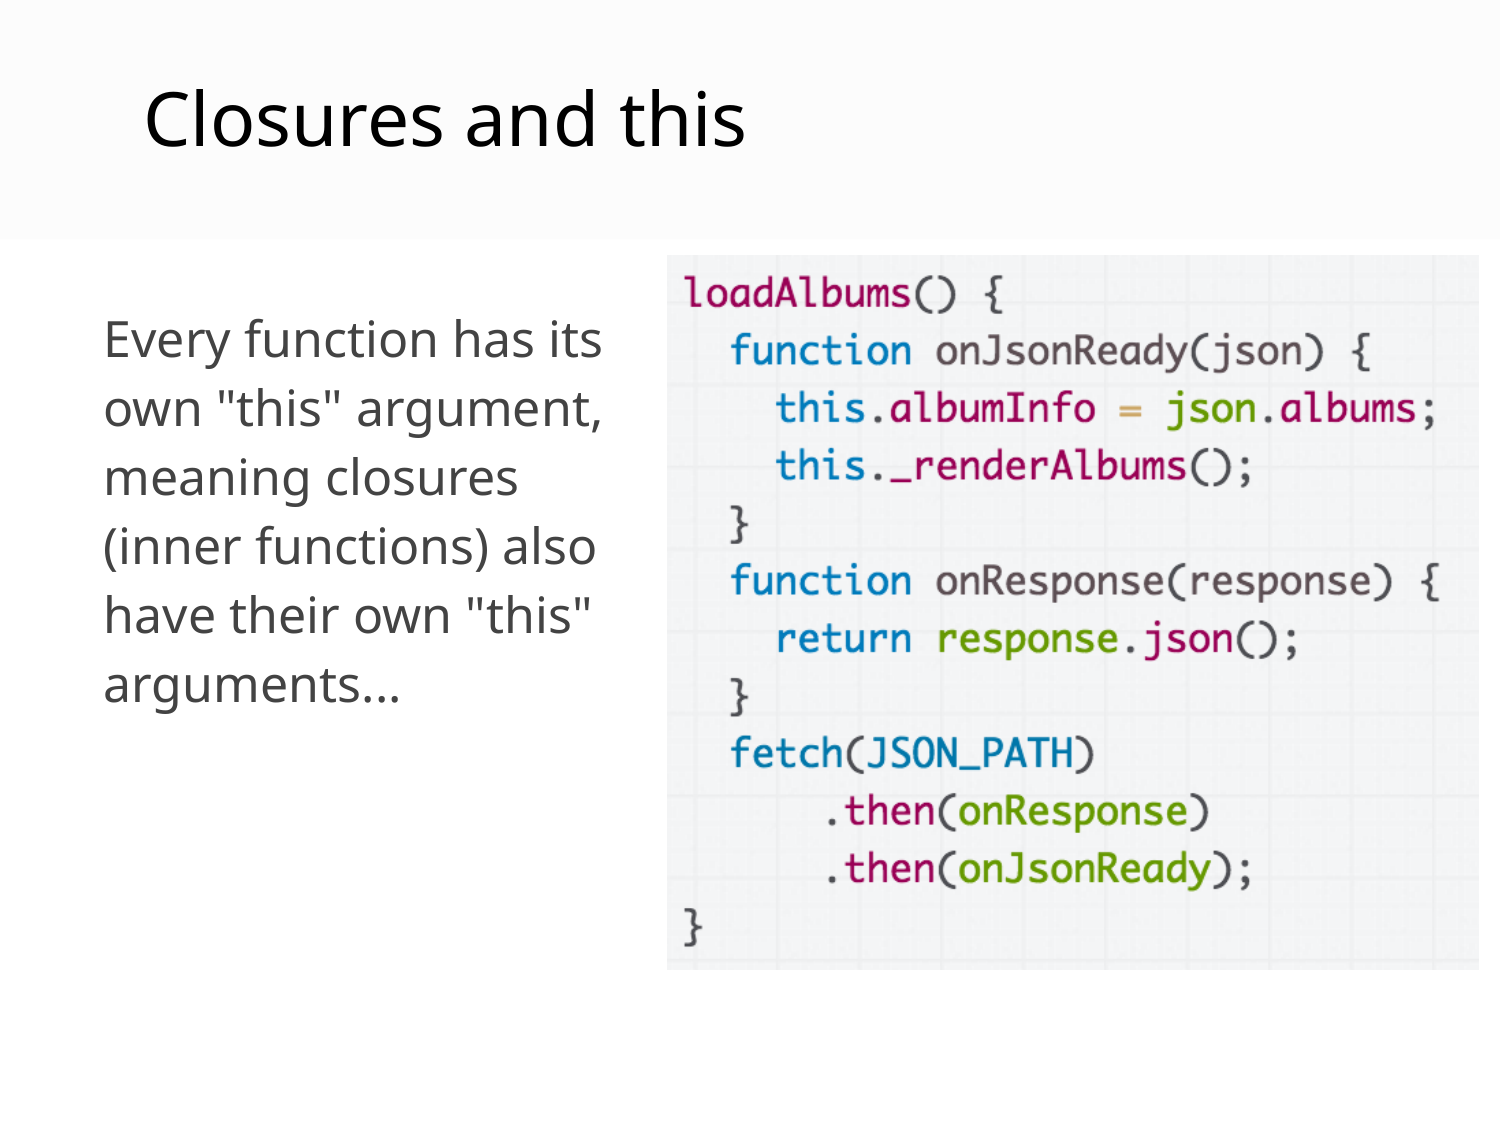

# Closures and this
Every function has its own "this" argument, meaning closures (inner functions) also have their own "this" arguments...